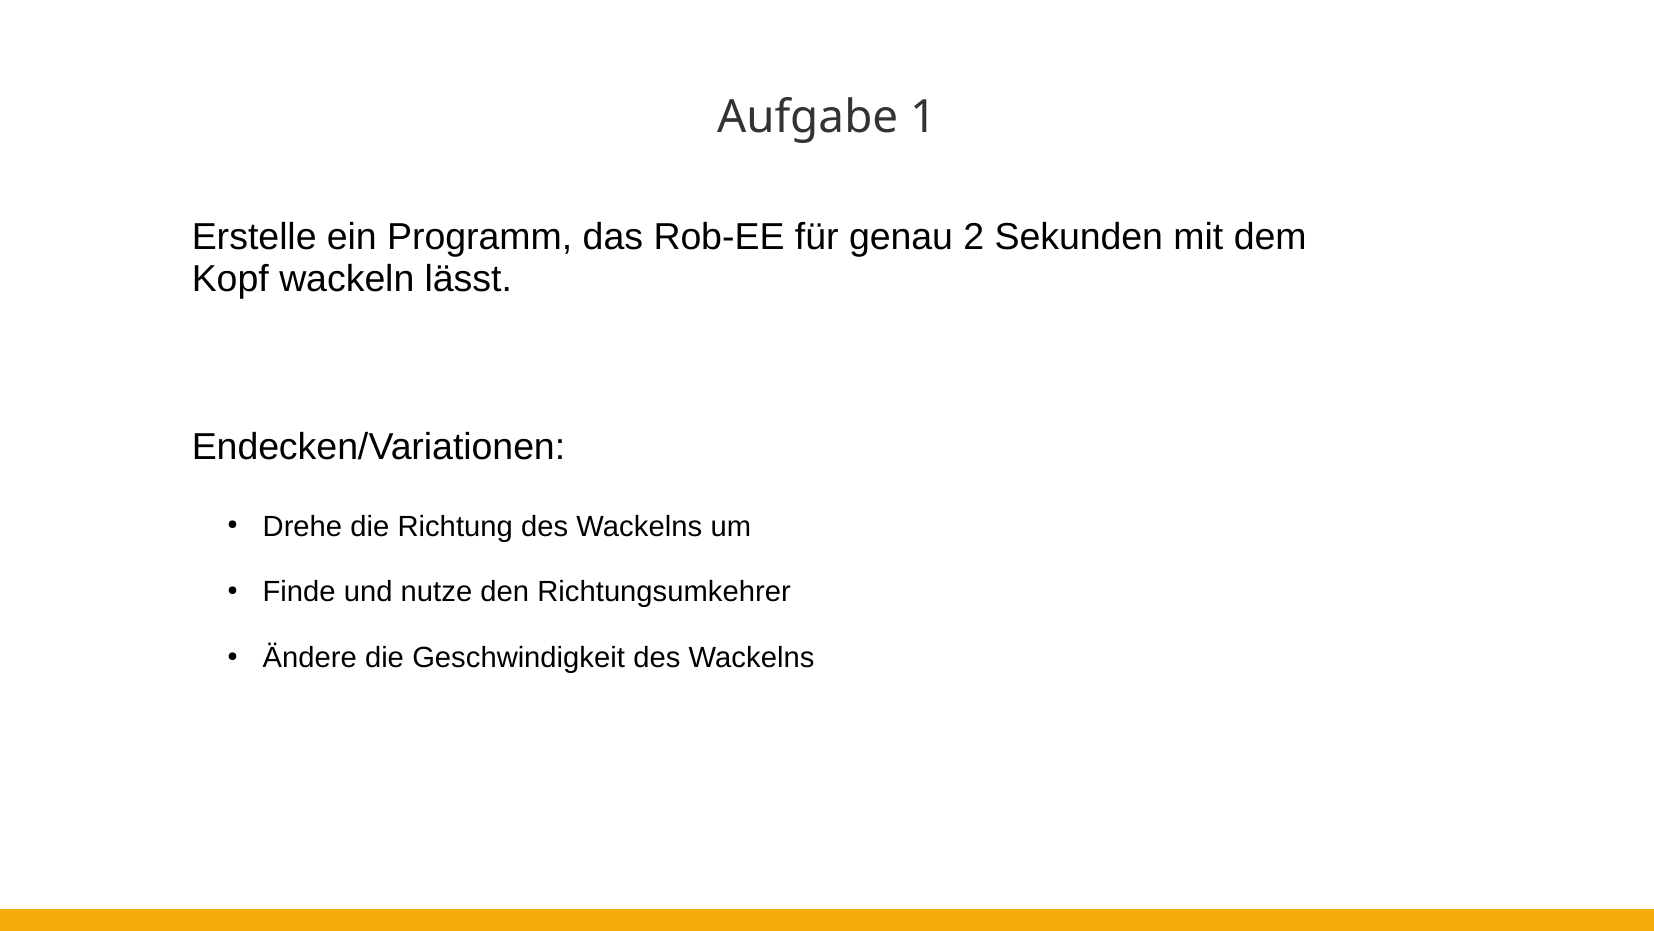

# Aufgabe 1
Erstelle ein Programm, das Rob-EE für genau 2 Sekunden mit dem Kopf wackeln lässt.
Endecken/Variationen:
Drehe die Richtung des Wackelns um
Finde und nutze den Richtungsumkehrer
Ändere die Geschwindigkeit des Wackelns